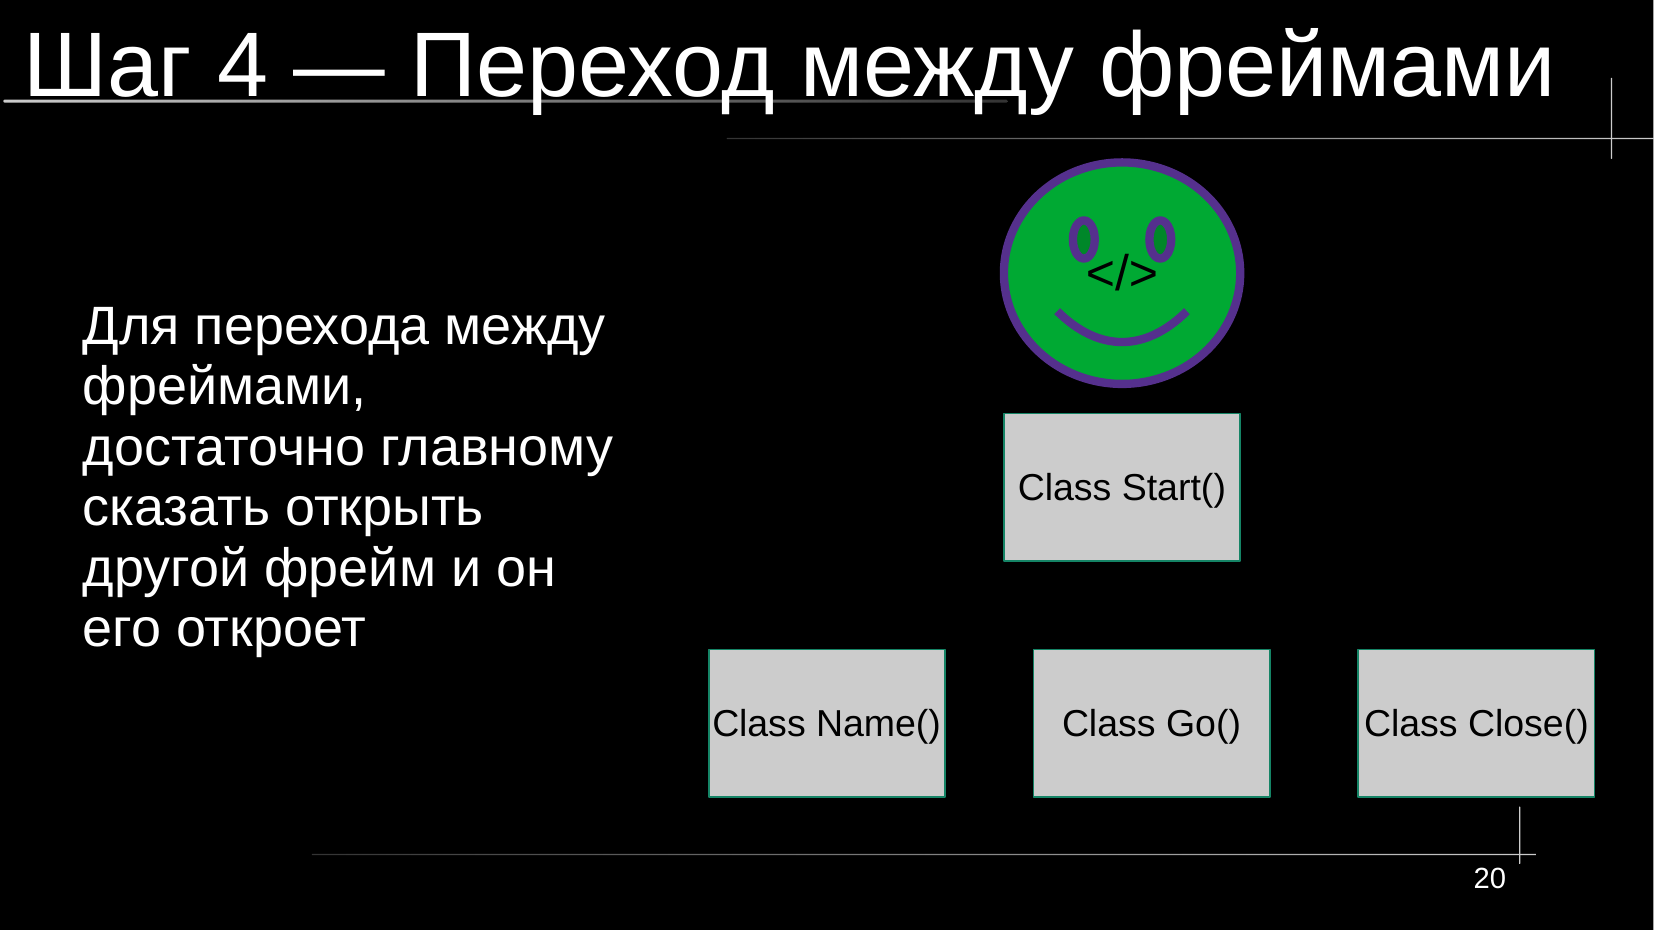

# Шаг 4 — Переход между фреймами
</>
Для перехода между фреймами, достаточно главному сказать открыть другой фрейм и он его откроет
Class Start()
Class Name()
Class Go()
Class Close()
20